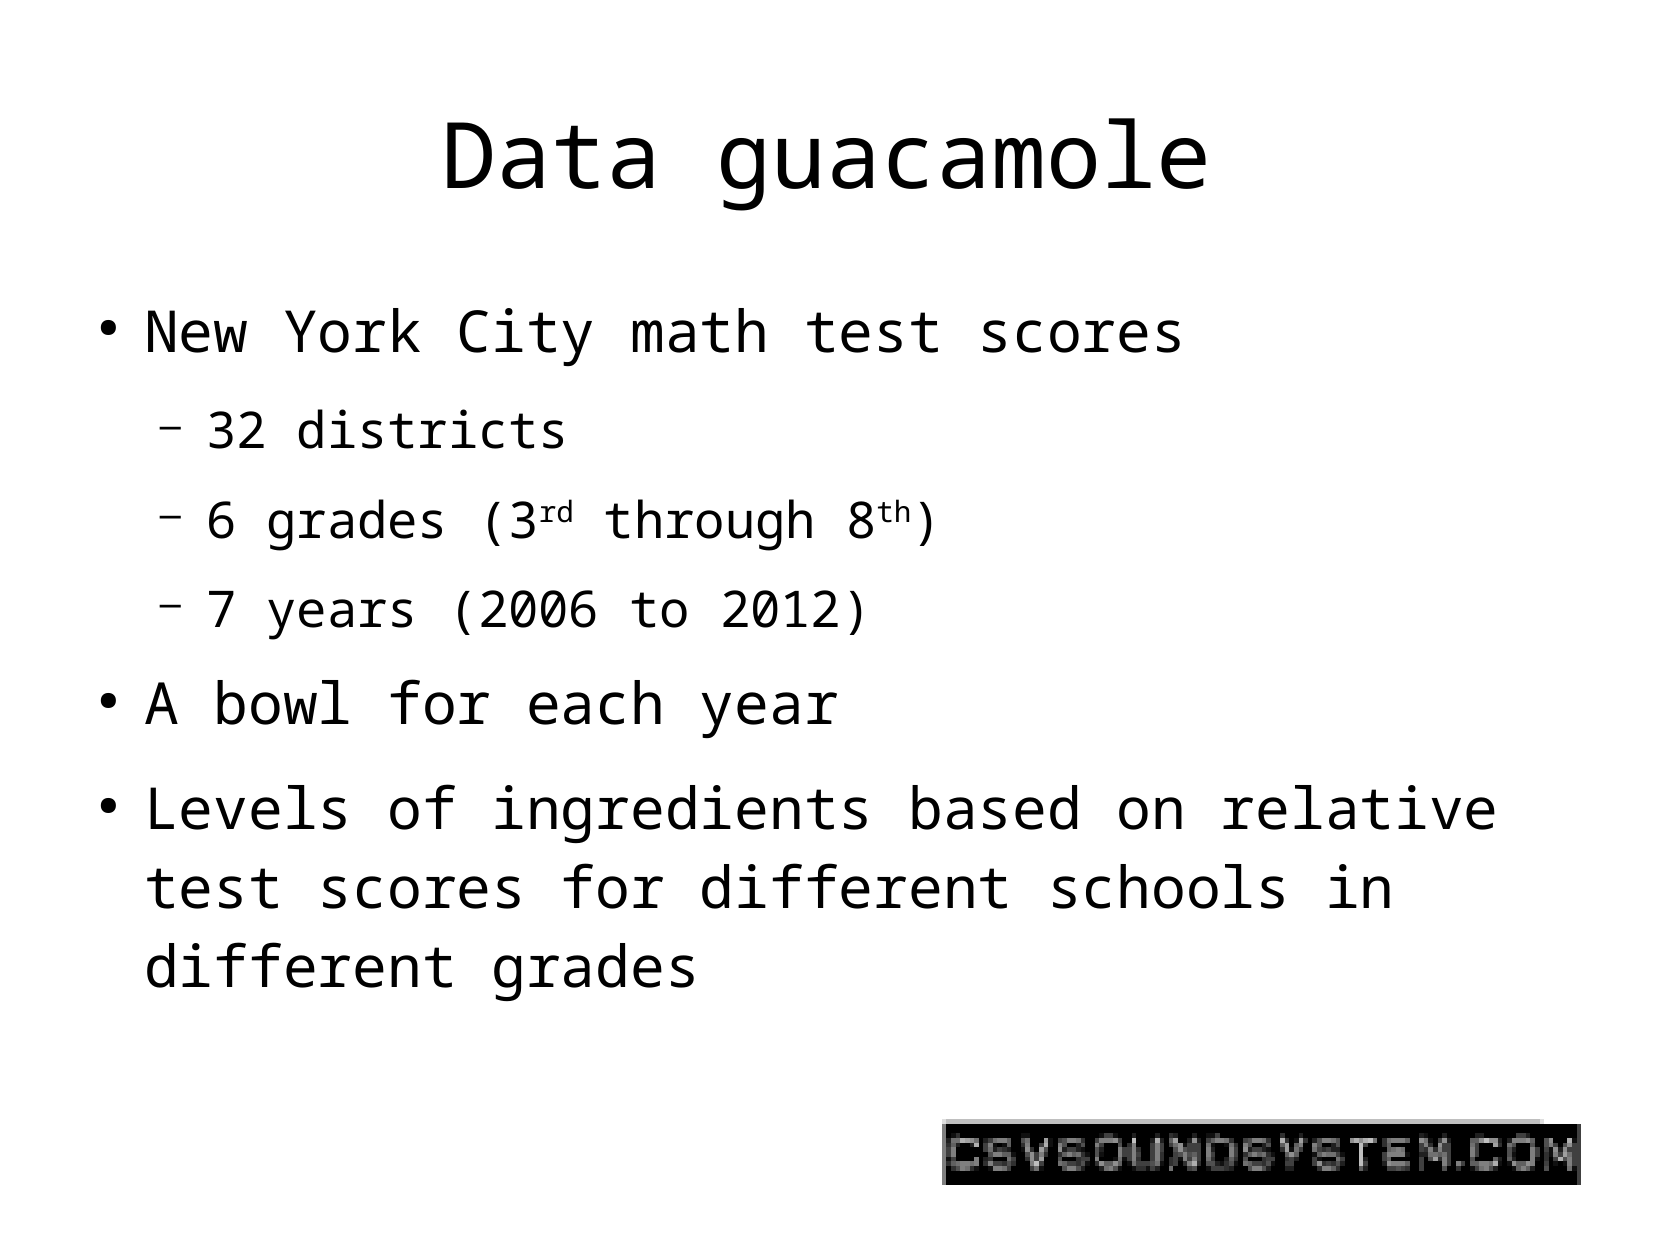

# Data guacamole
New York City math test scores
32 districts
6 grades (3rd through 8th)
7 years (2006 to 2012)
A bowl for each year
Levels of ingredients based on relative test scores for different schools in different grades